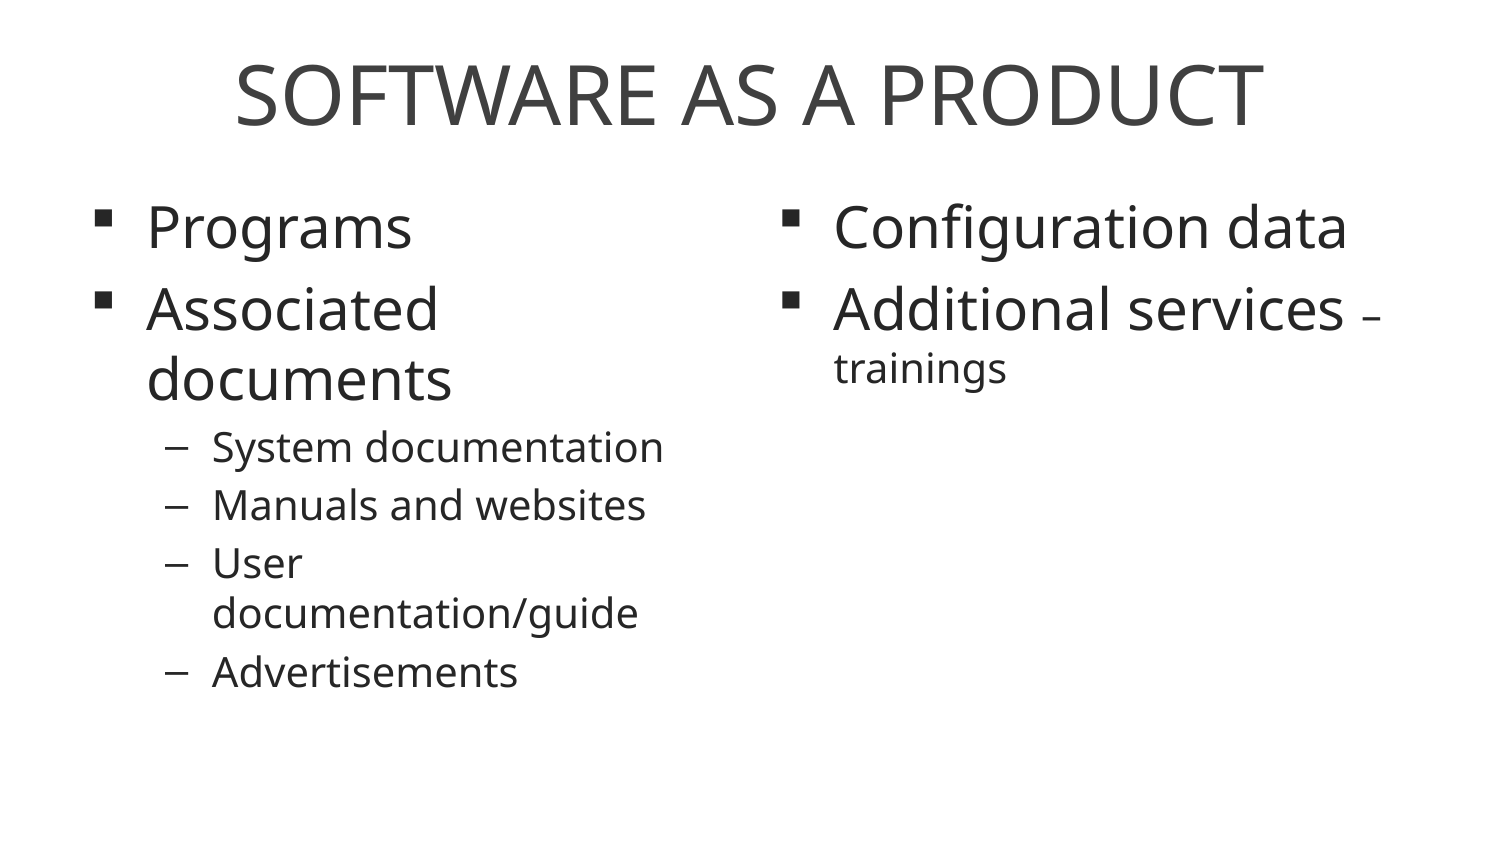

# Software AS A PRODUCT
Programs
Associated documents
System documentation
Manuals and websites
User documentation/guide
Advertisements
Configuration data
Additional services – trainings